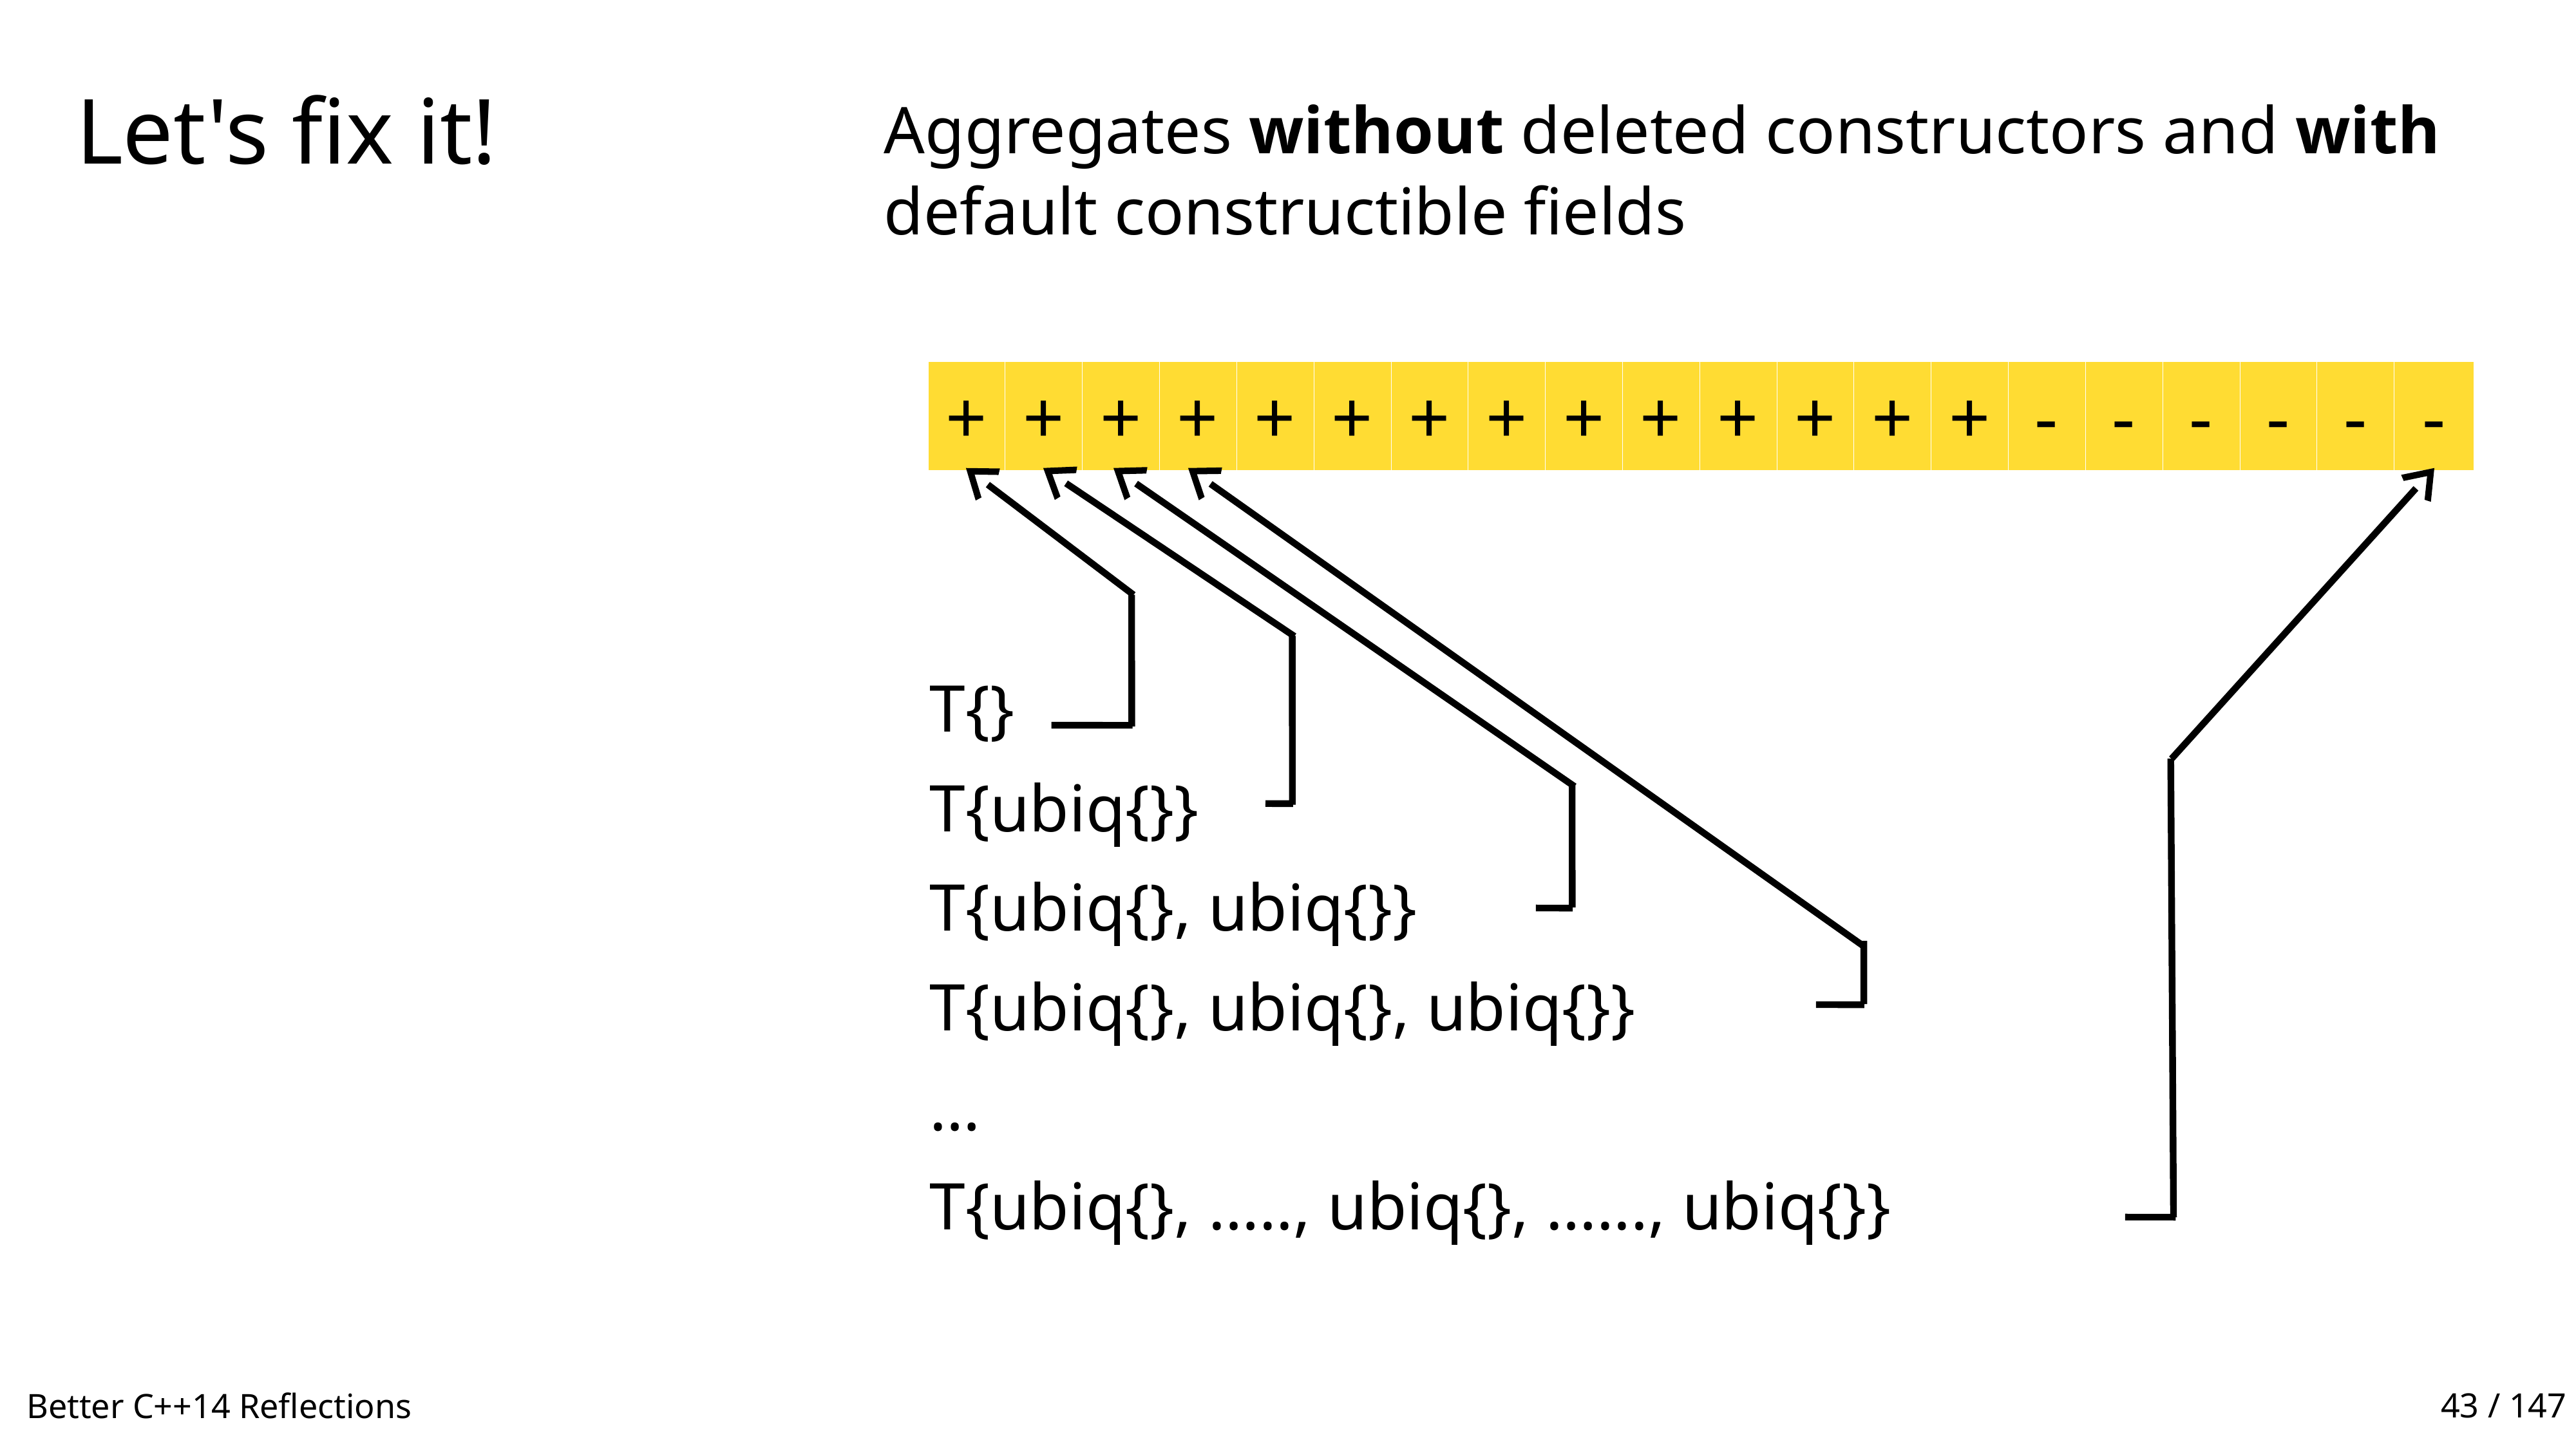

# Let's fix it!
Aggregates without deleted constructors and with default constructible fields
T{}
T{ubiq{}}
T{ubiq{}, ubiq{}}
T{ubiq{}, ubiq{}, ubiq{}}
…
T{ubiq{}, ….., ubiq{}, …..., ubiq{}}
| + | + | + | + | + | + | + | + | + | + | + | + | + | + | - | - | - | - | - | - |
| --- | --- | --- | --- | --- | --- | --- | --- | --- | --- | --- | --- | --- | --- | --- | --- | --- | --- | --- | --- |
Better C++14 Reflections